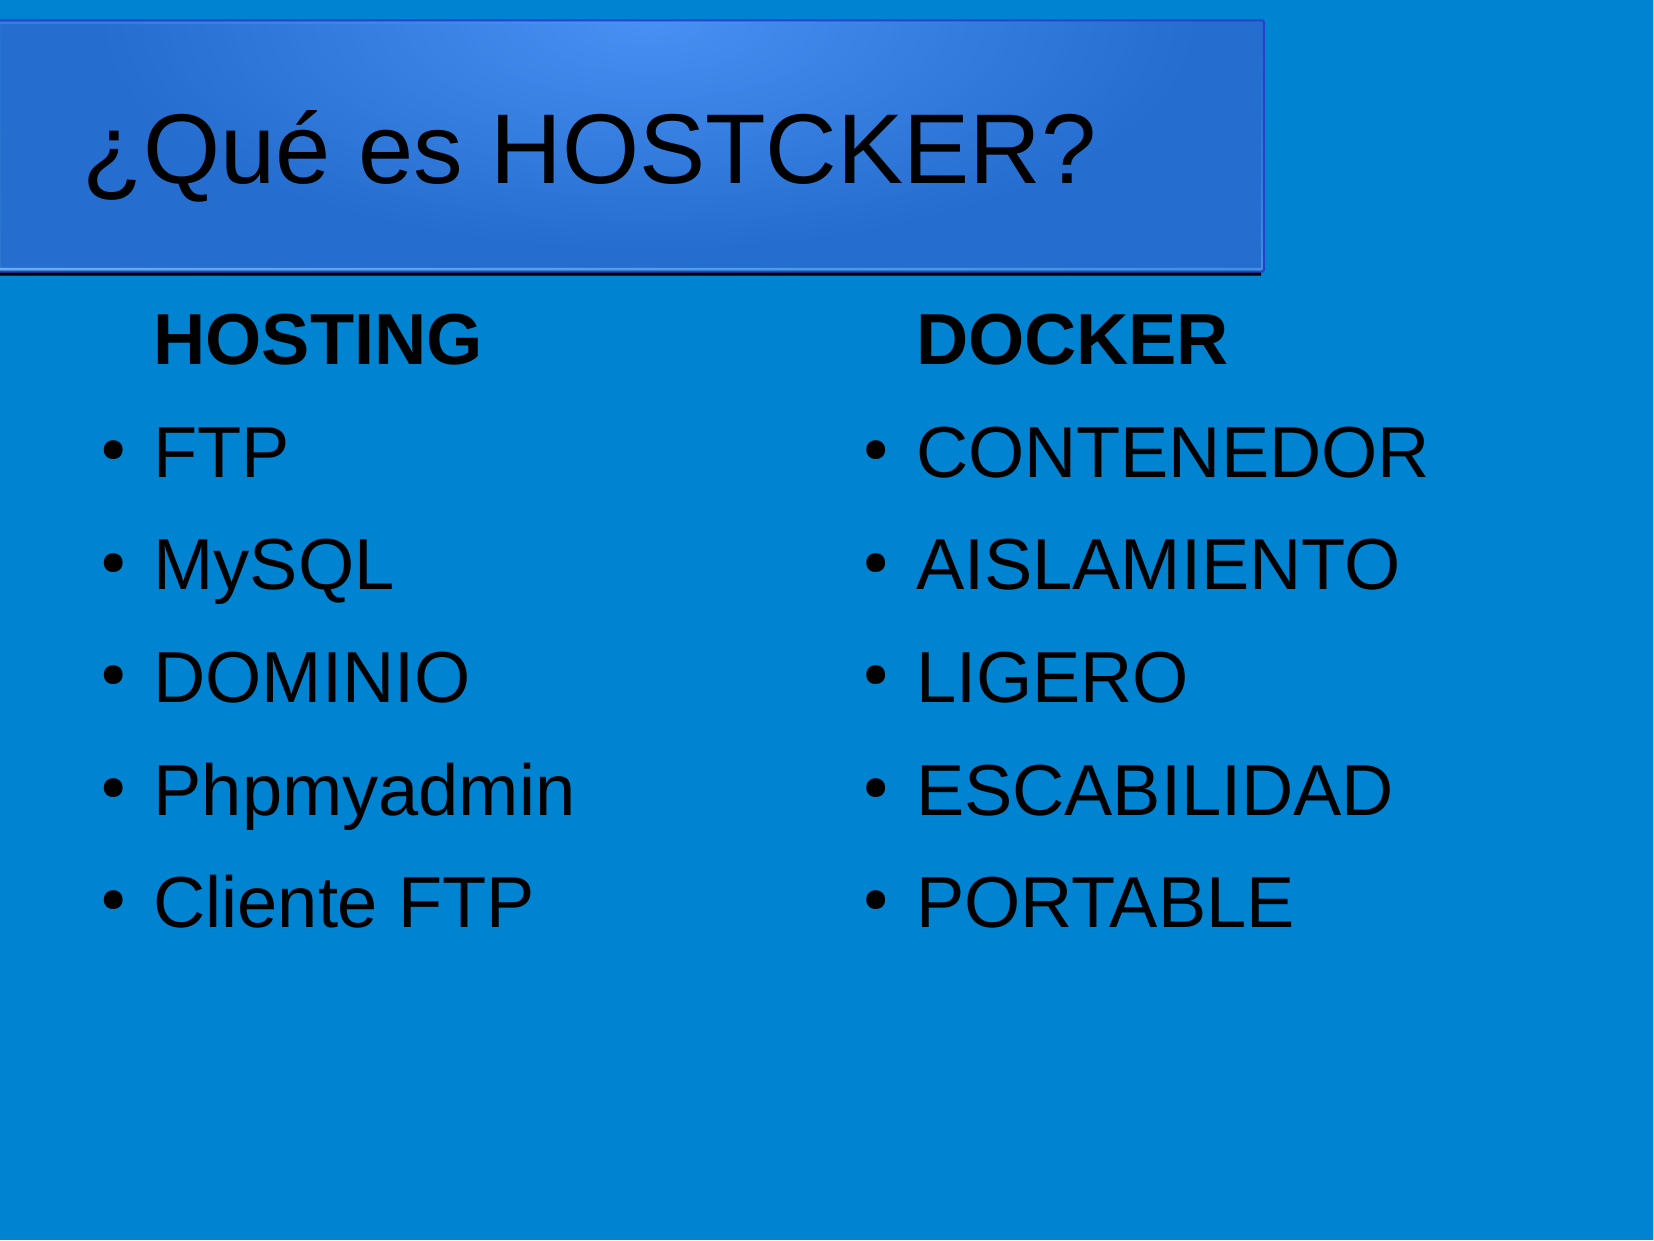

# ¿Qué es HOSTCKER?
HOSTING
FTP
MySQL
DOMINIO
Phpmyadmin
Cliente FTP
DOCKER
CONTENEDOR
AISLAMIENTO
LIGERO
ESCABILIDAD
PORTABLE